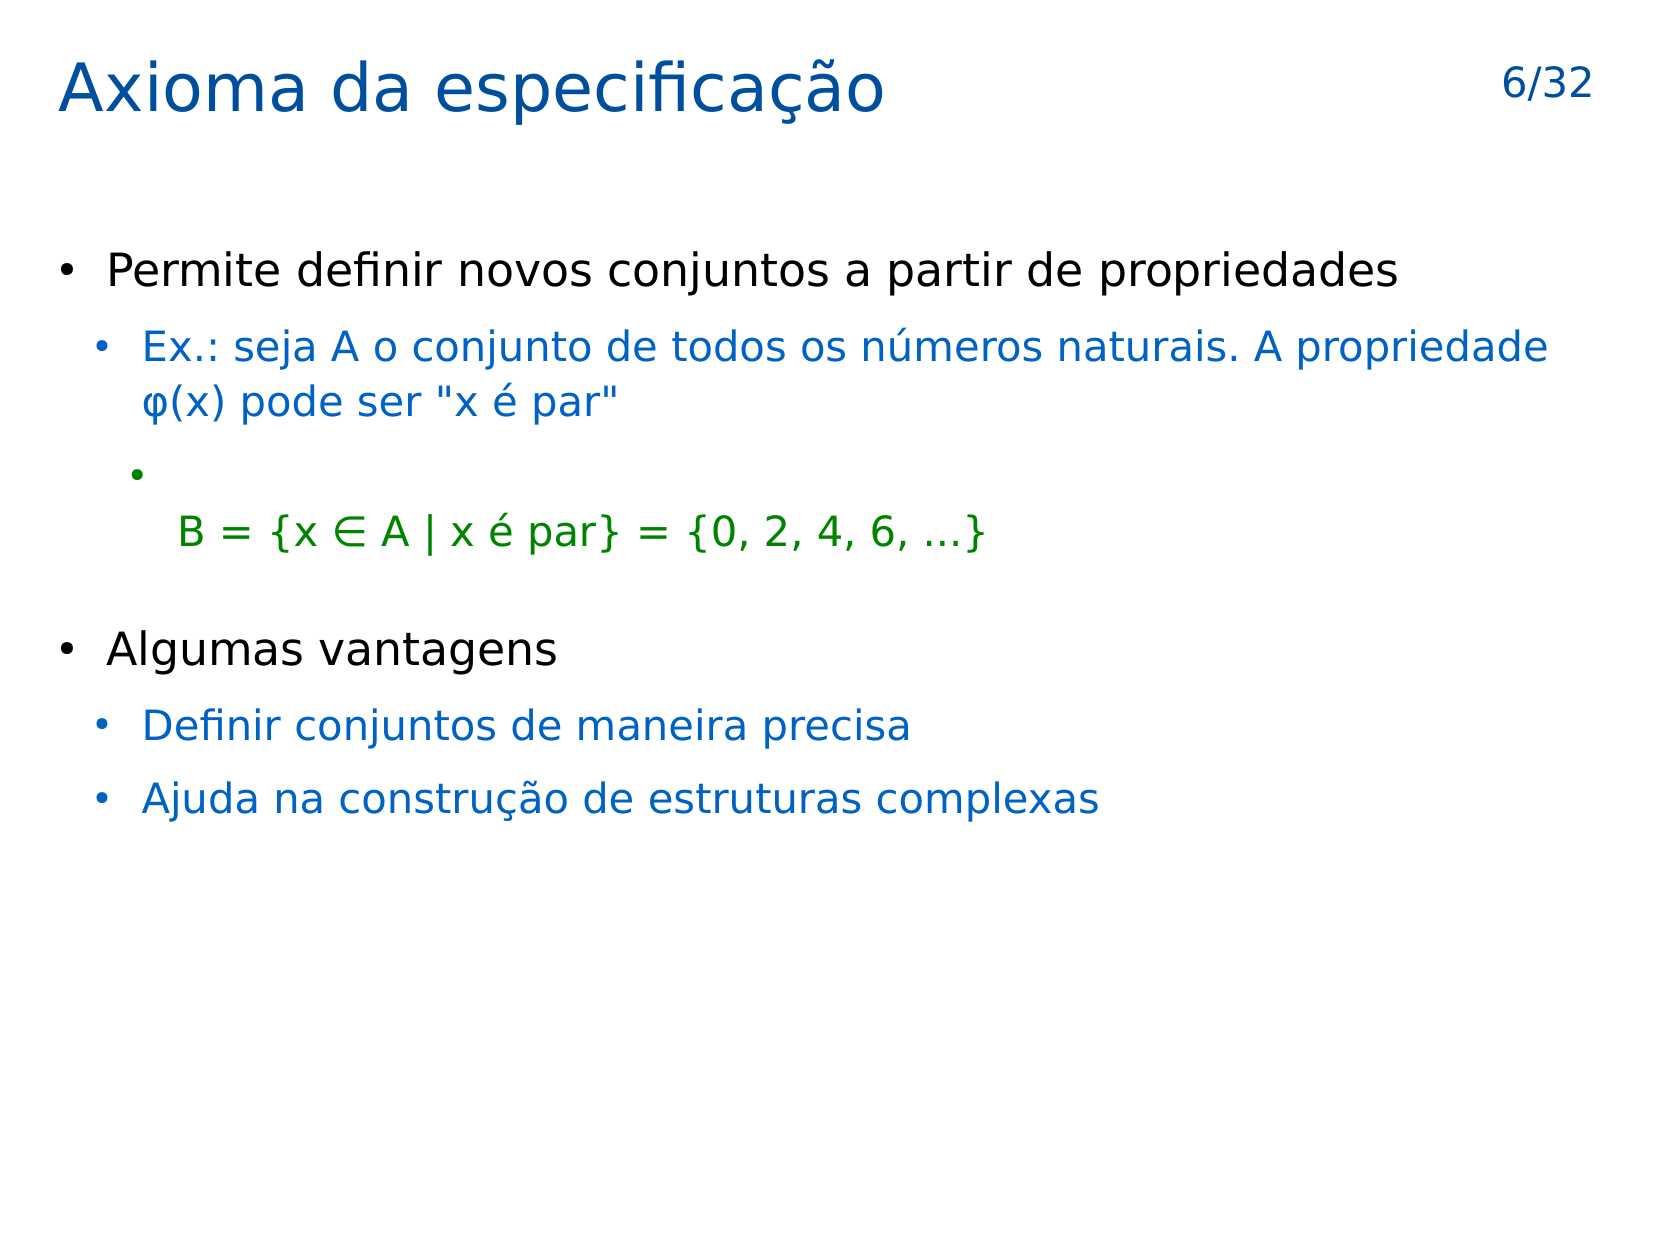

# Axioma da especificação
6
Permite definir novos conjuntos a partir de propriedades
Ex.: seja A o conjunto de todos os números naturais. A propriedade φ(x) pode ser "x é par"
B = {x ∈ A | x é par} = {0, 2, 4, 6, ...}
Algumas vantagens
Definir conjuntos de maneira precisa
Ajuda na construção de estruturas complexas